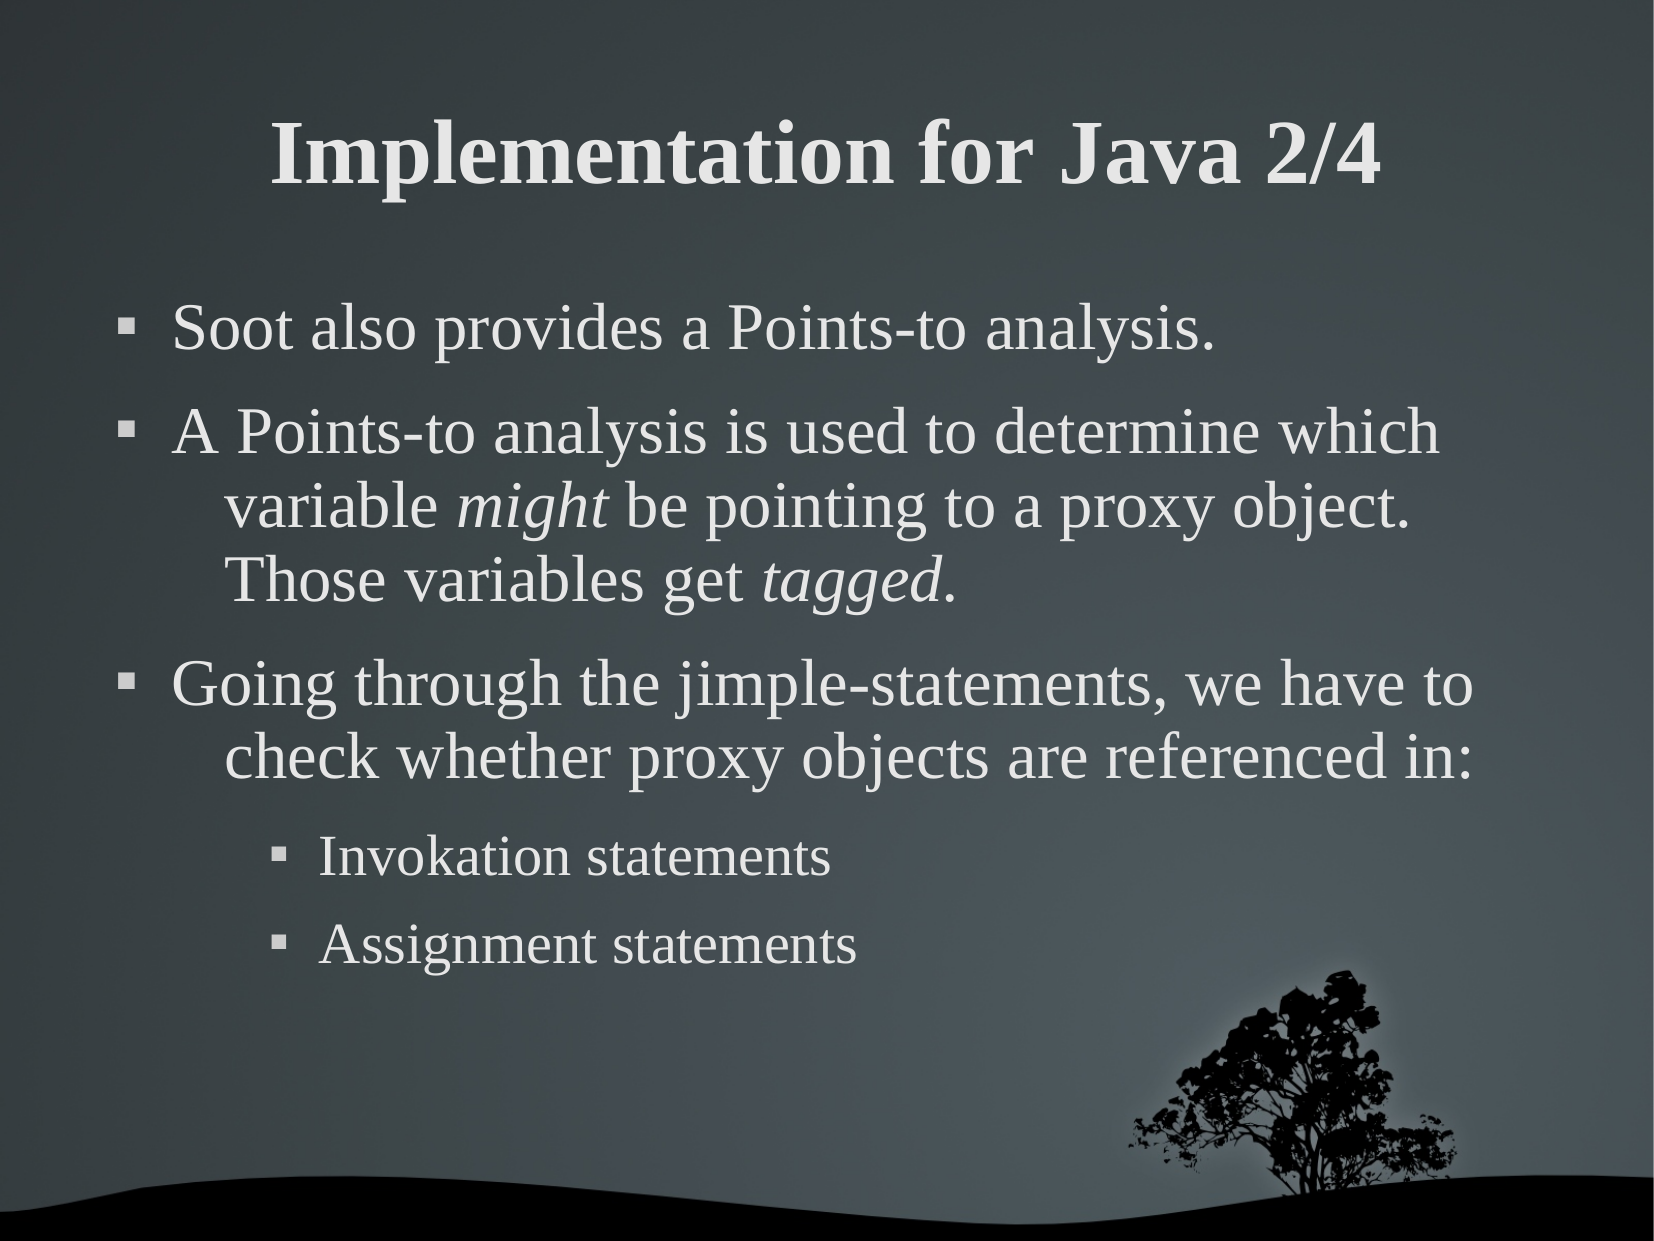

# Implementation for Java 2/4
Soot also provides a Points-to analysis.
A Points-to analysis is used to determine which variable might be pointing to a proxy object. Those variables get tagged.
Going through the jimple-statements, we have to check whether proxy objects are referenced in:
Invokation statements
Assignment statements